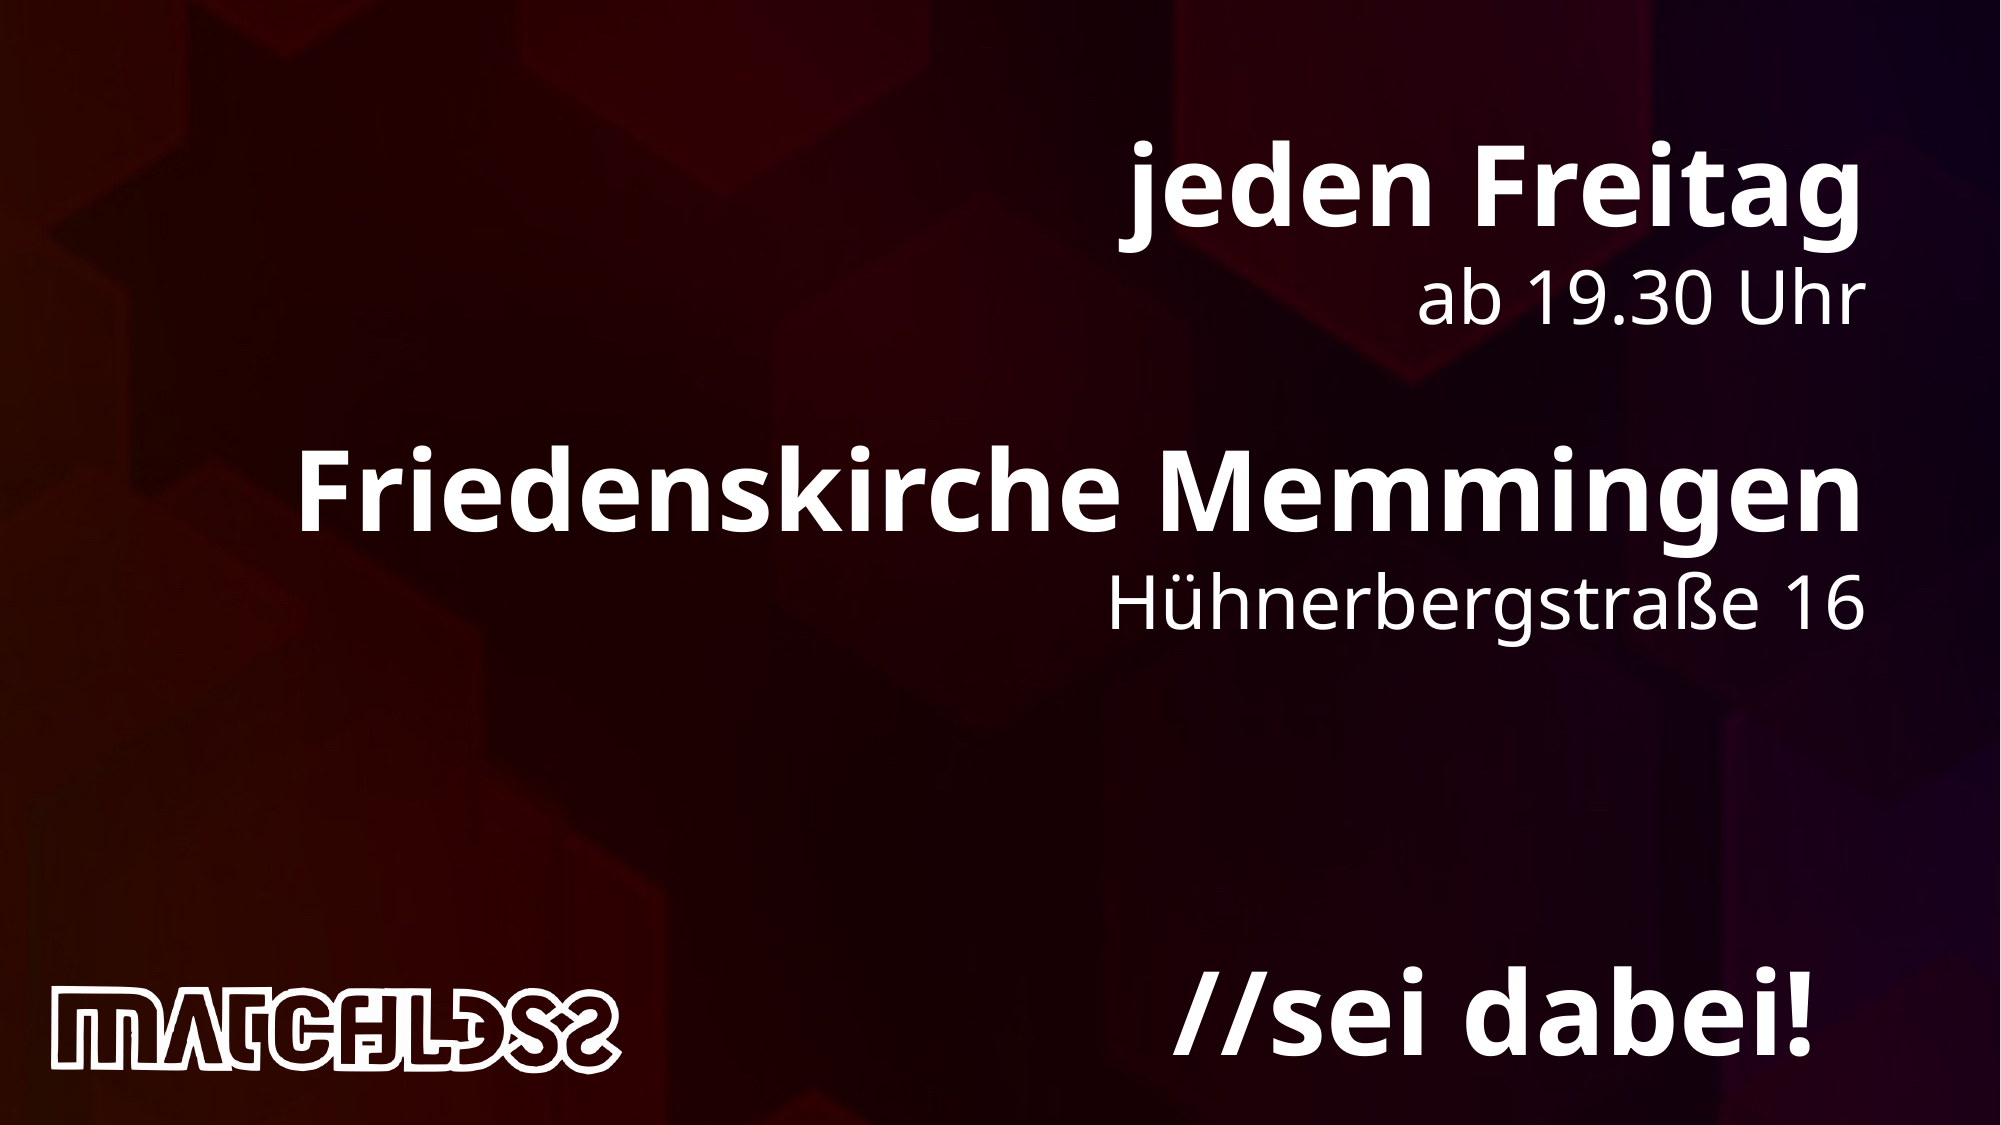

jeden Freitag
ab 19.30 Uhr
Friedenskirche Memmingen
Hühnerbergstraße 16
//sei dabei!